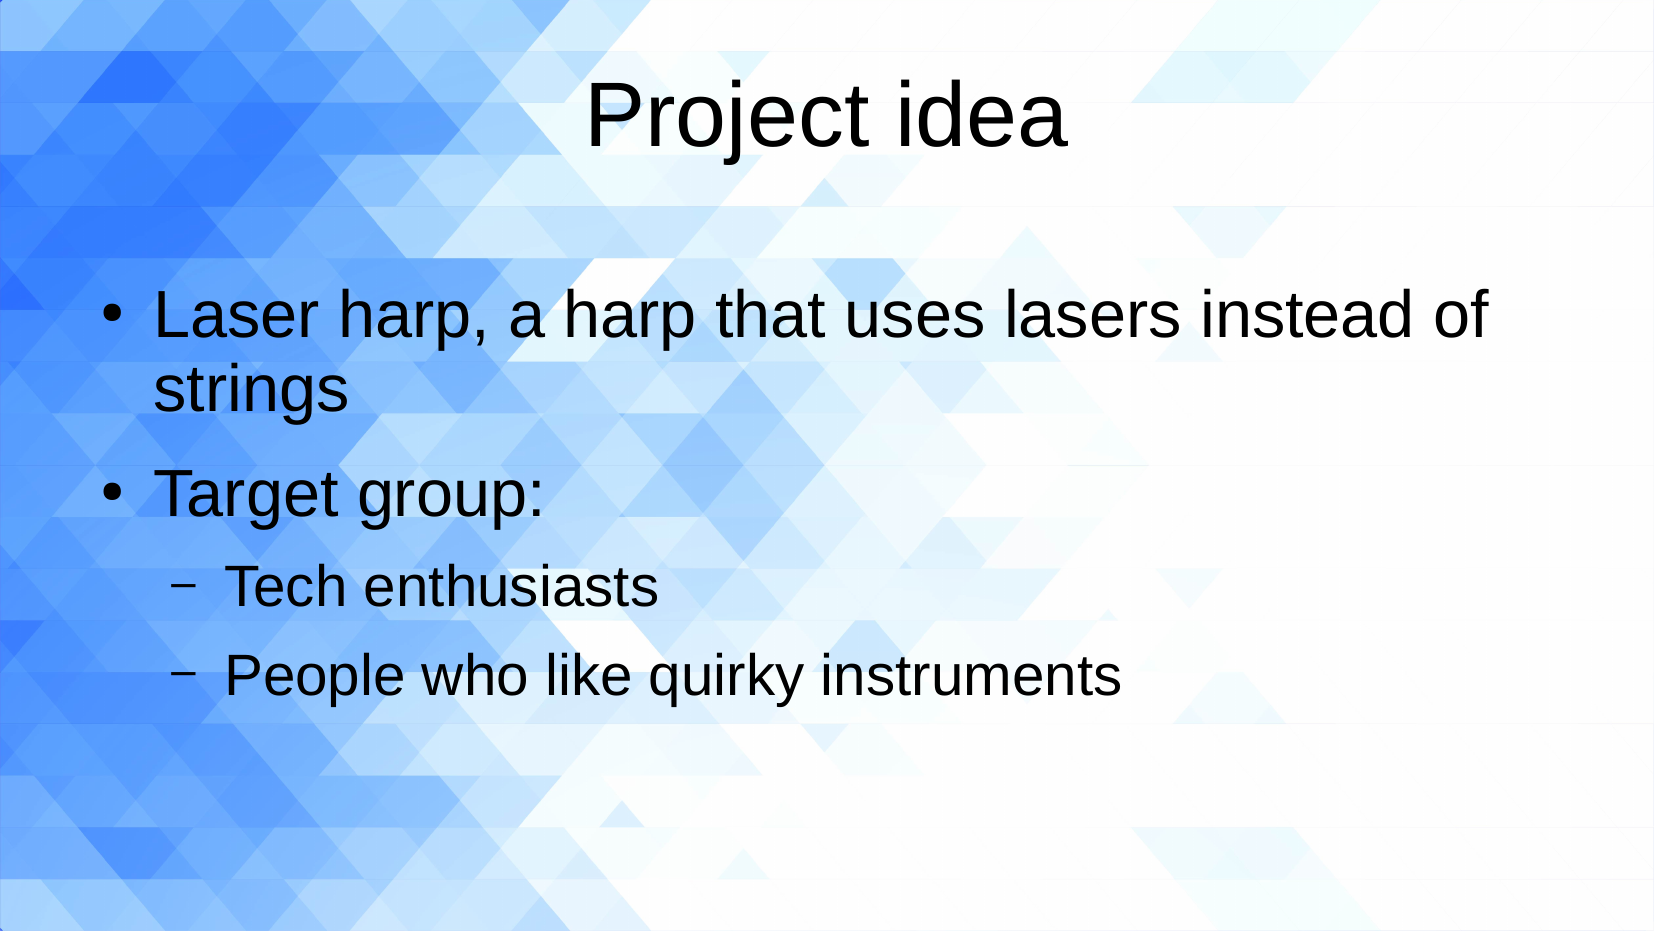

# Project idea
Laser harp, a harp that uses lasers instead of strings
Target group:
Tech enthusiasts
People who like quirky instruments